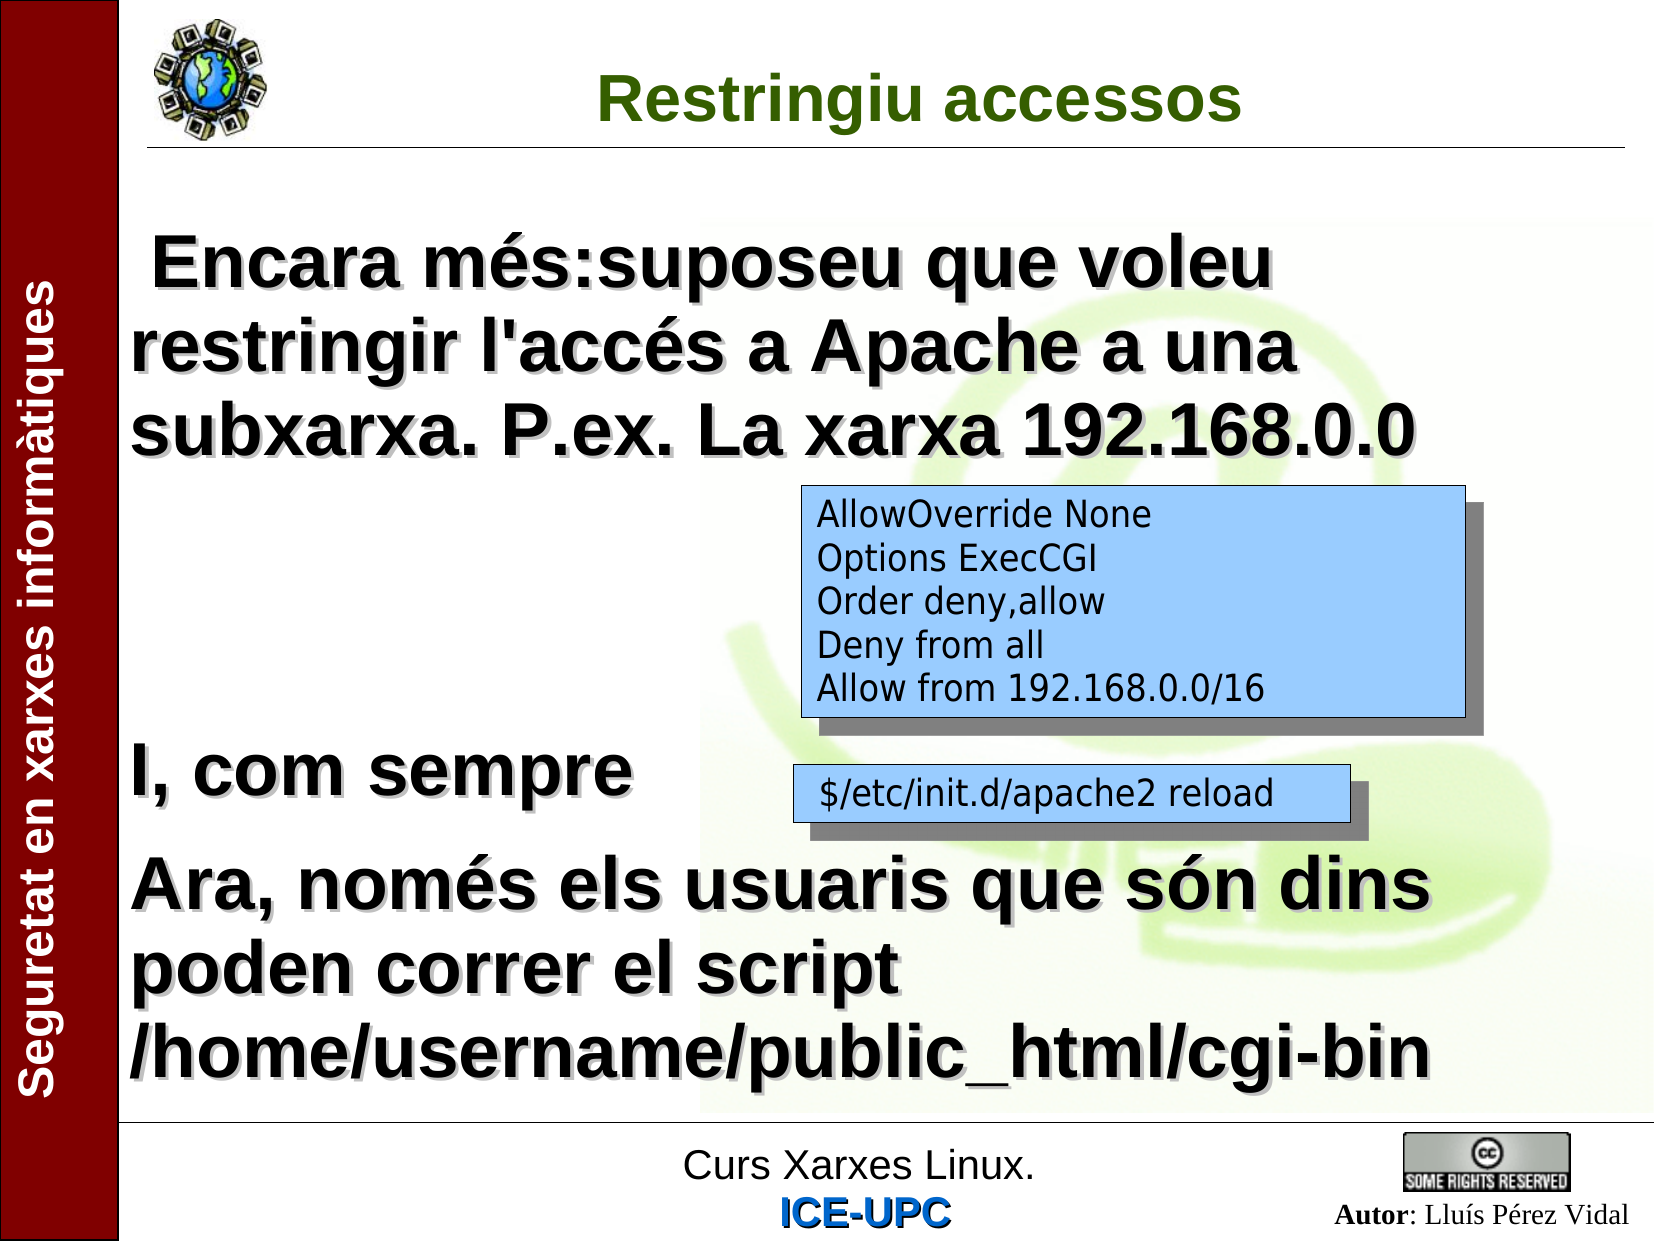

# Restringiu accessos
 Encara més:suposeu que voleu restringir l'accés a Apache a una subxarxa. P.ex. La xarxa 192.168.0.0
I, com sempre
Ara, només els usuaris que són dins poden correr el script /home/username/public_html/cgi-bin
AllowOverride None
Options ExecCGI
Order deny,allow
Deny from all
Allow from 192.168.0.0/16
 $/etc/init.d/apache2 reload